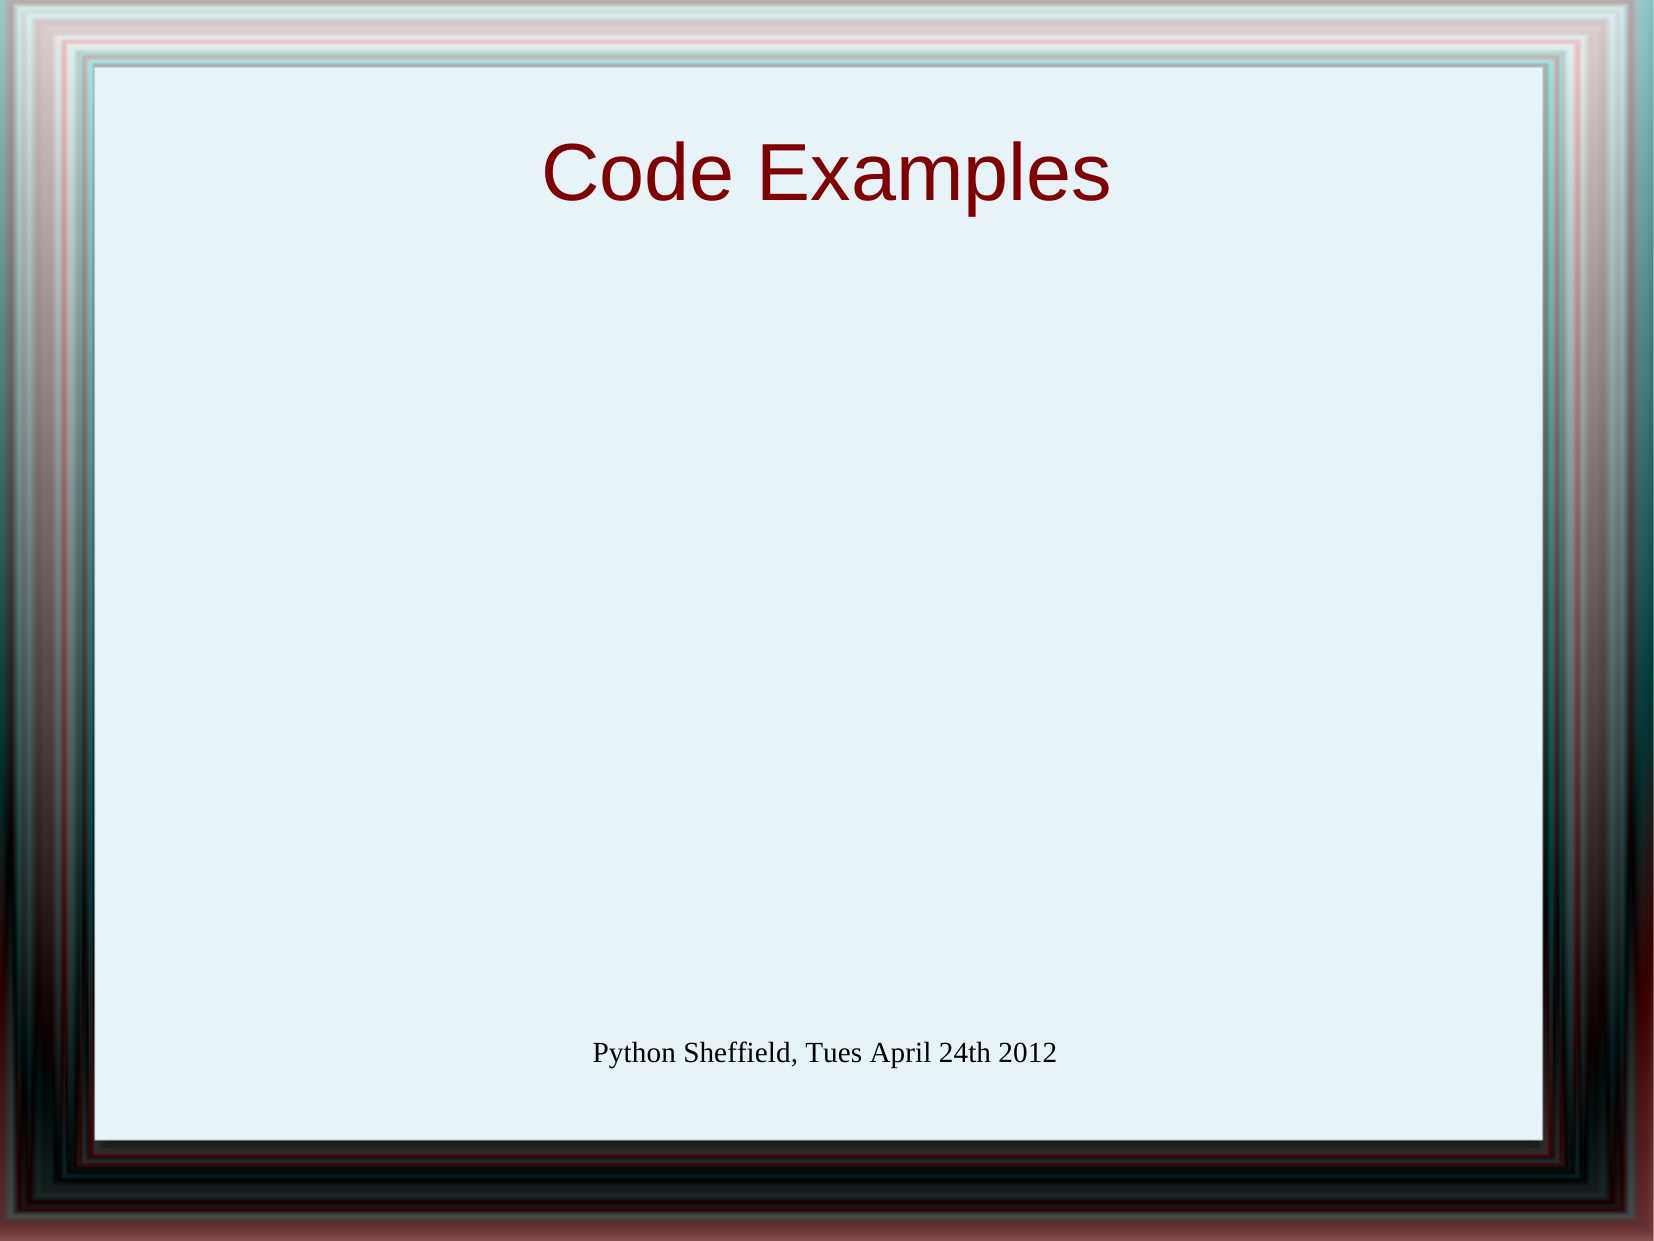

# Code Examples
Python Sheffield, Tues April 24th 2012